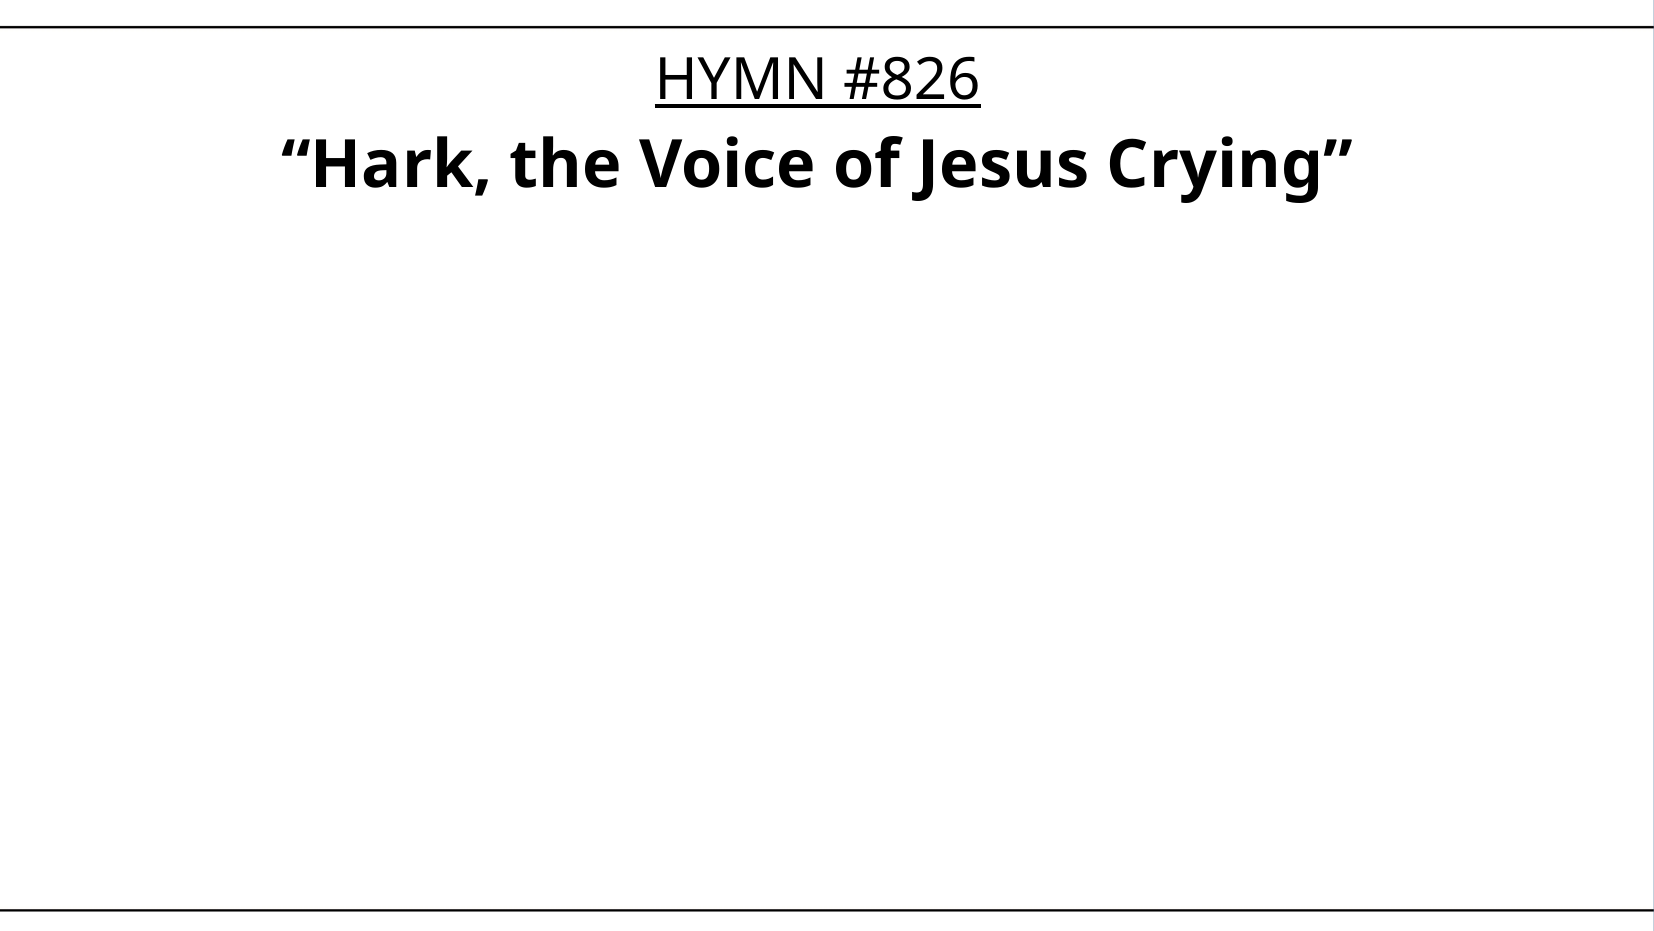

HYMN #826
“Hark, the Voice of Jesus Crying”